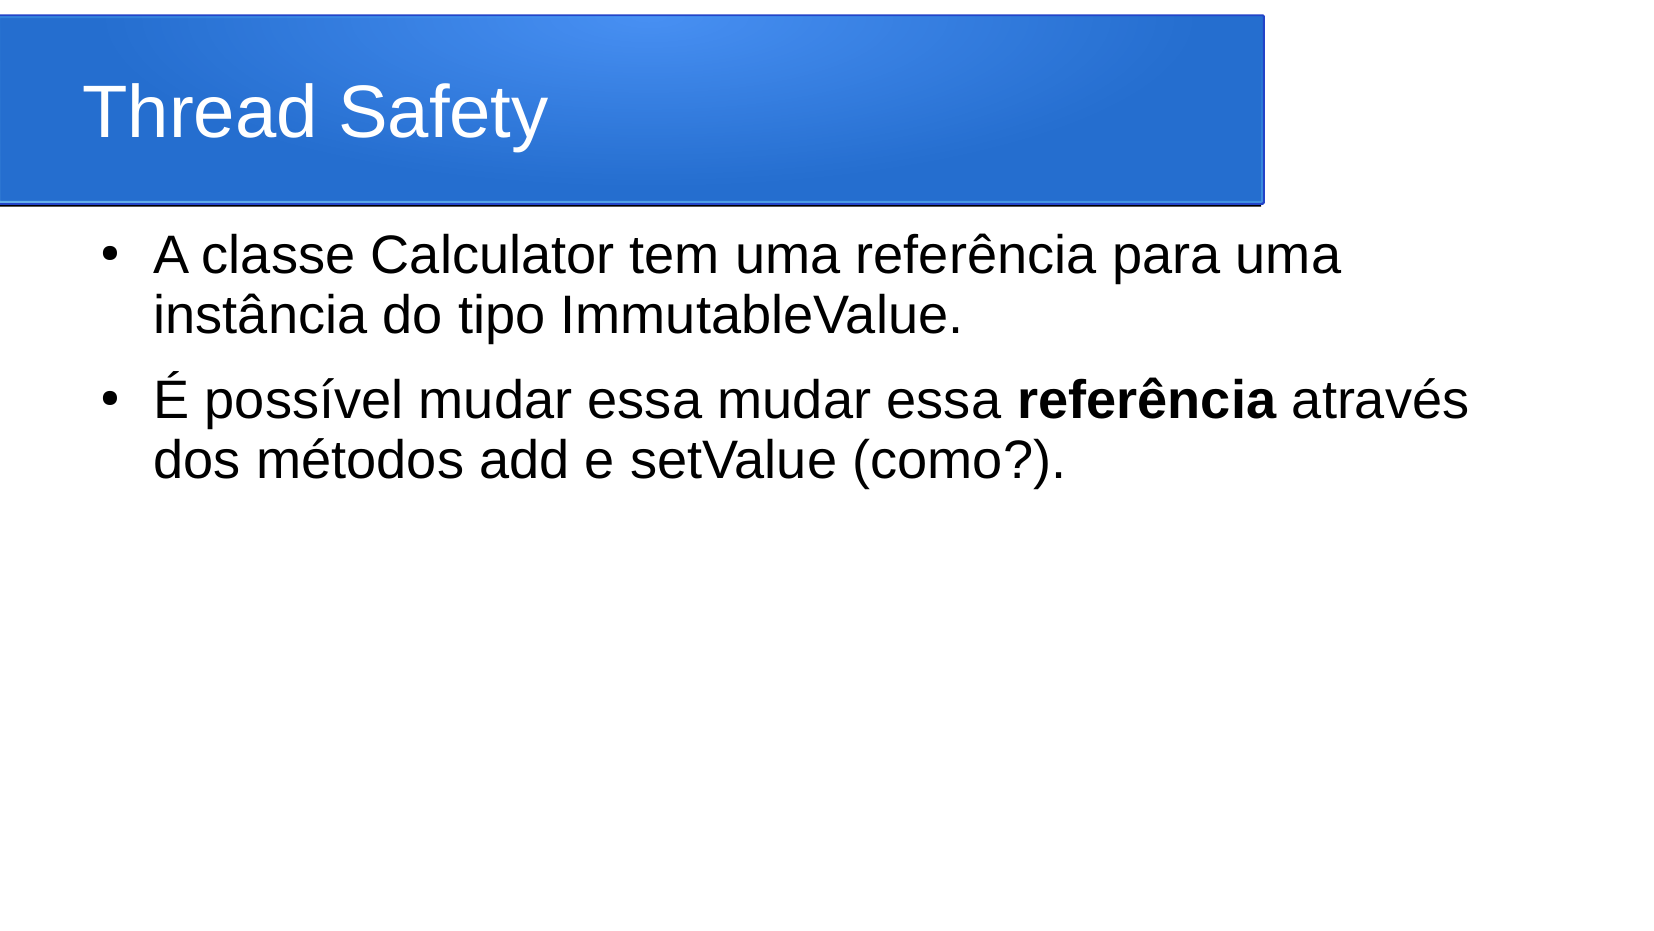

# Thread Safety
A classe Calculator tem uma referência para uma instância do tipo ImmutableValue.
É possível mudar essa mudar essa referência através dos métodos add e setValue (como?).